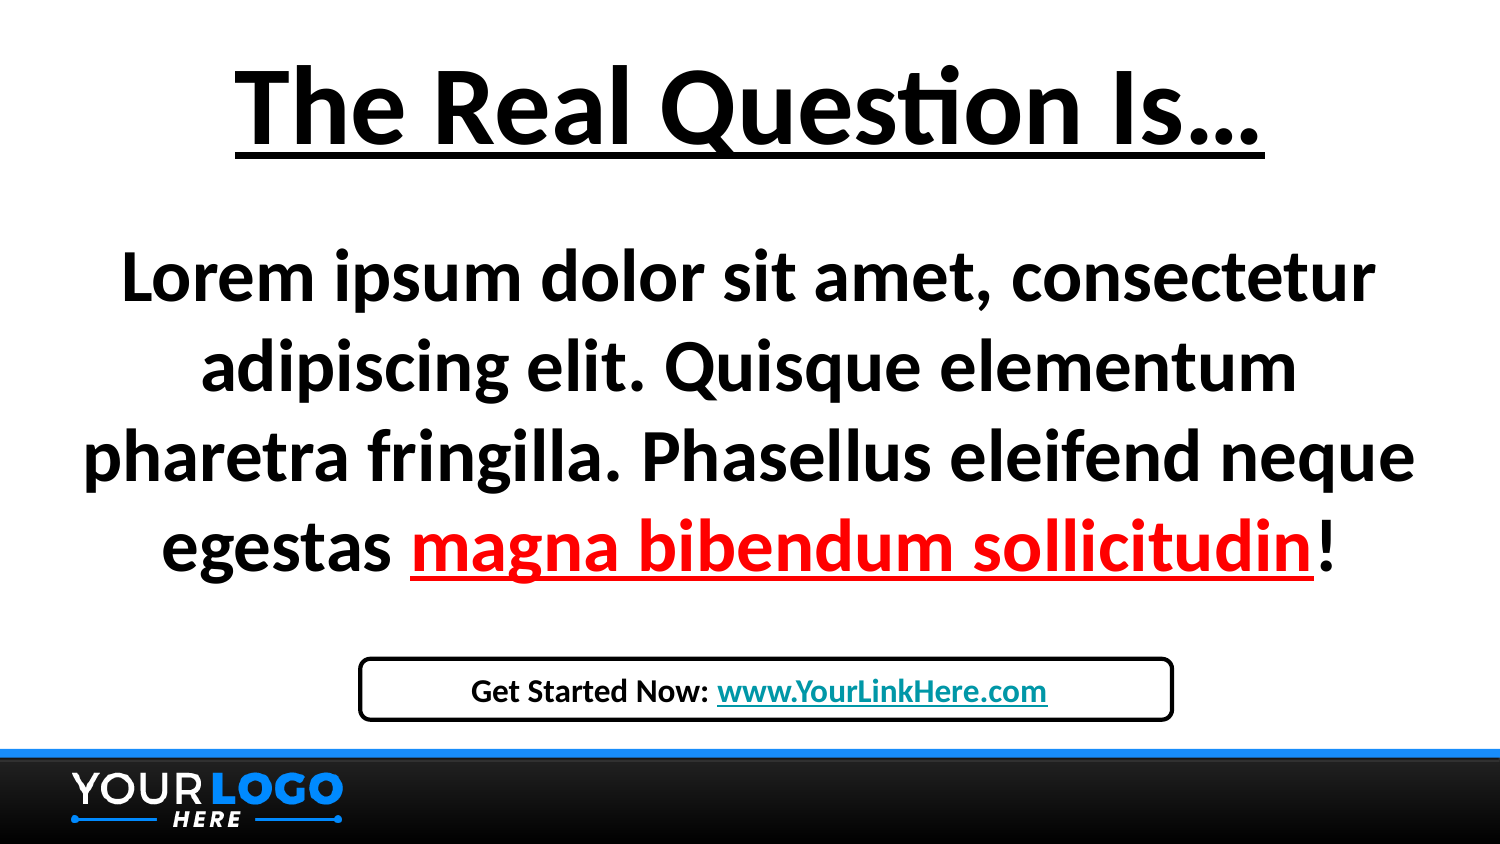

The Real Question Is…
Lorem ipsum dolor sit amet, consectetur adipiscing elit. Quisque elementum pharetra fringilla. Phasellus eleifend neque egestas magna bibendum sollicitudin!
Get Started Now: www.YourLinkHere.com